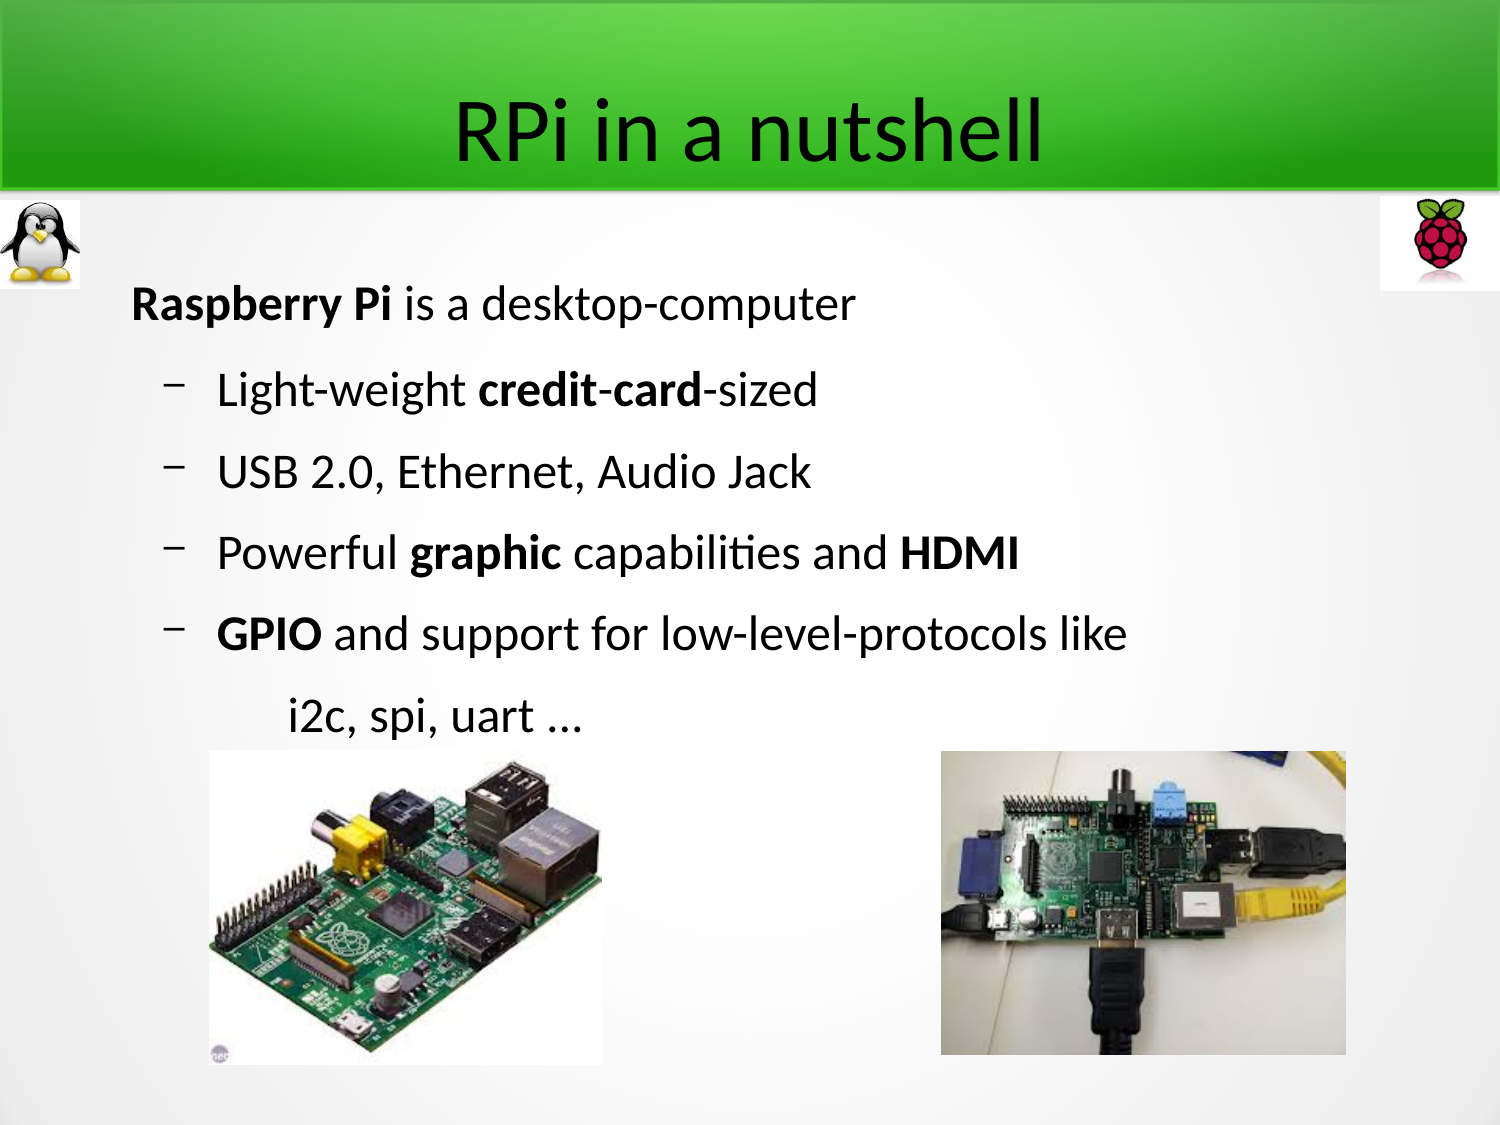

# RPi in a nutshell
Raspberry Pi is a desktop-computer
Light-weight credit-card-sized
USB 2.0, Ethernet, Audio Jack
Powerful graphic capabilities and HDMI
GPIO and support for low-level-protocols like
i2c, spi, uart ...